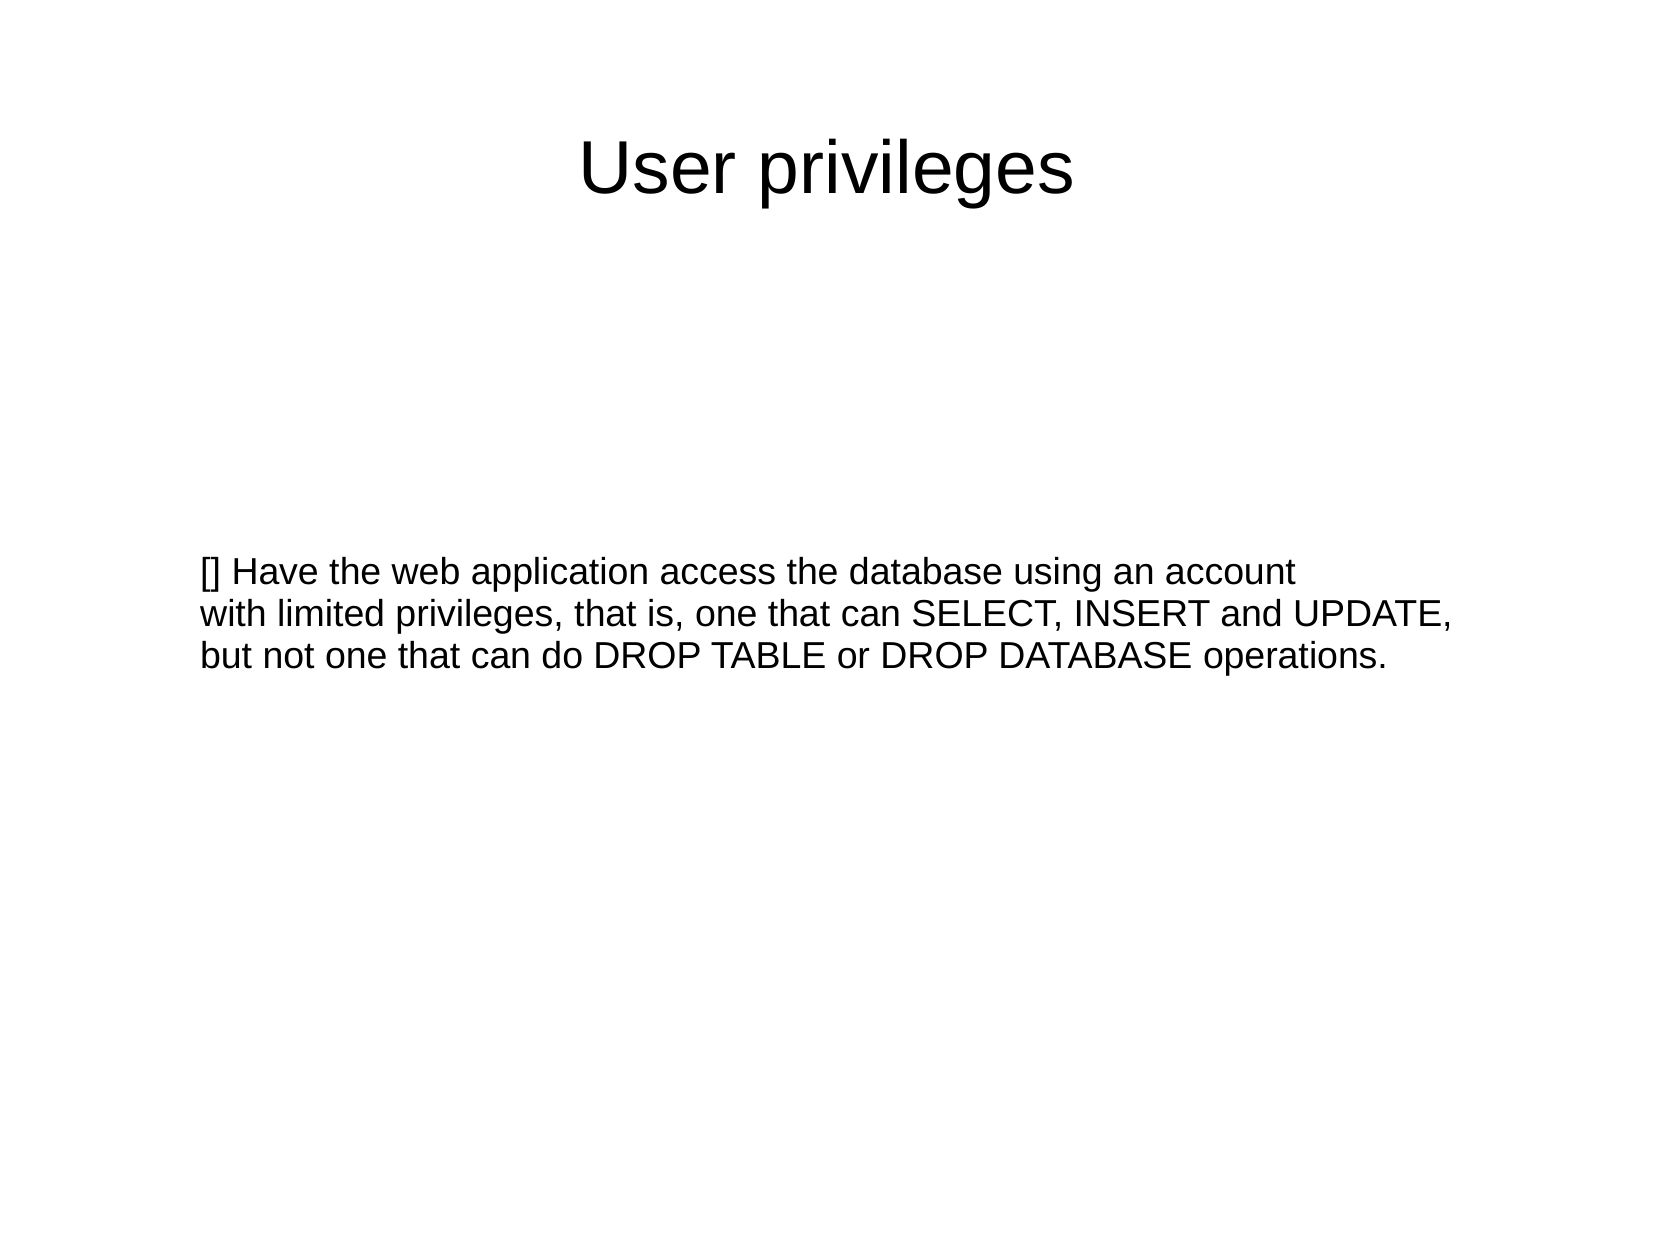

User privileges
[] Have the web application access the database using an account
with limited privileges, that is, one that can SELECT, INSERT and UPDATE,
but not one that can do DROP TABLE or DROP DATABASE operations.